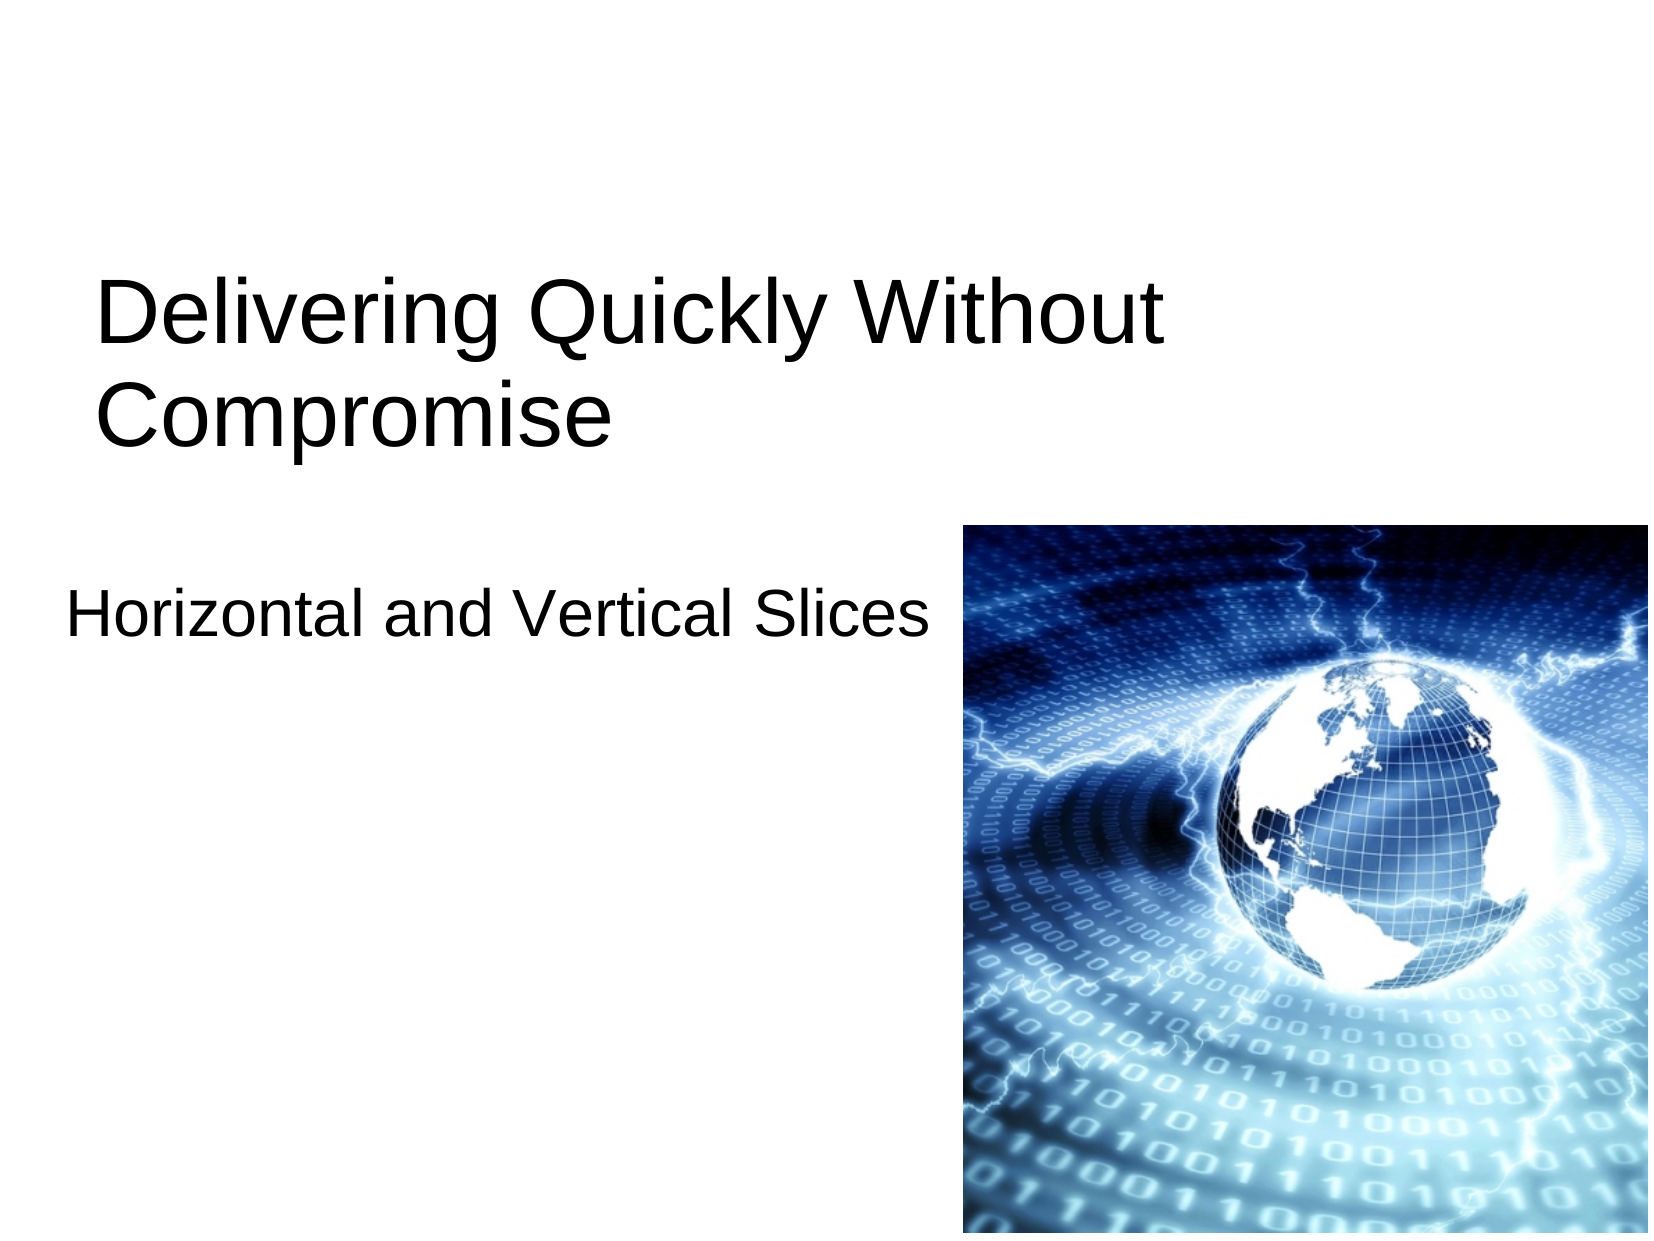

# Delivering Quickly Without Compromise
Horizontal and Vertical Slices
30